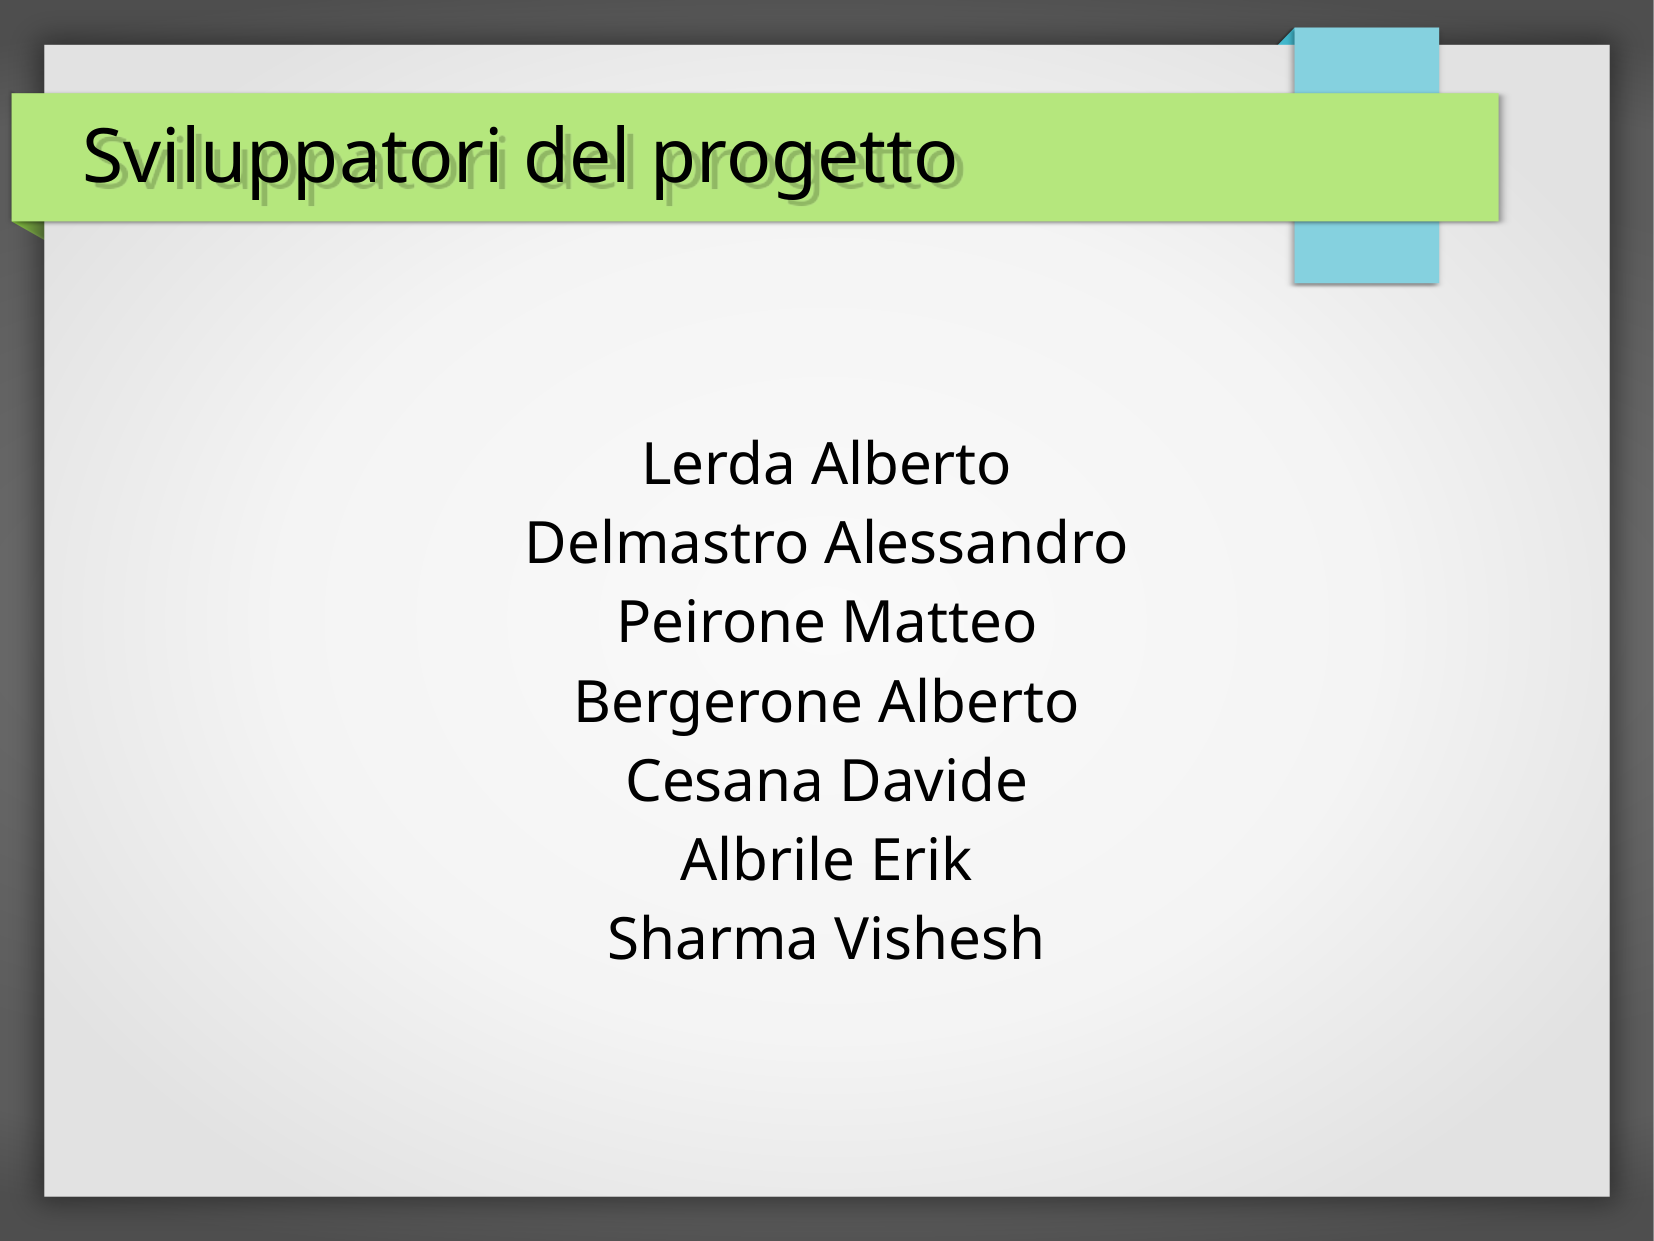

# Sviluppatori del progetto
Lerda Alberto
Delmastro Alessandro
Peirone Matteo
Bergerone Alberto
Cesana Davide
Albrile Erik
Sharma Vishesh